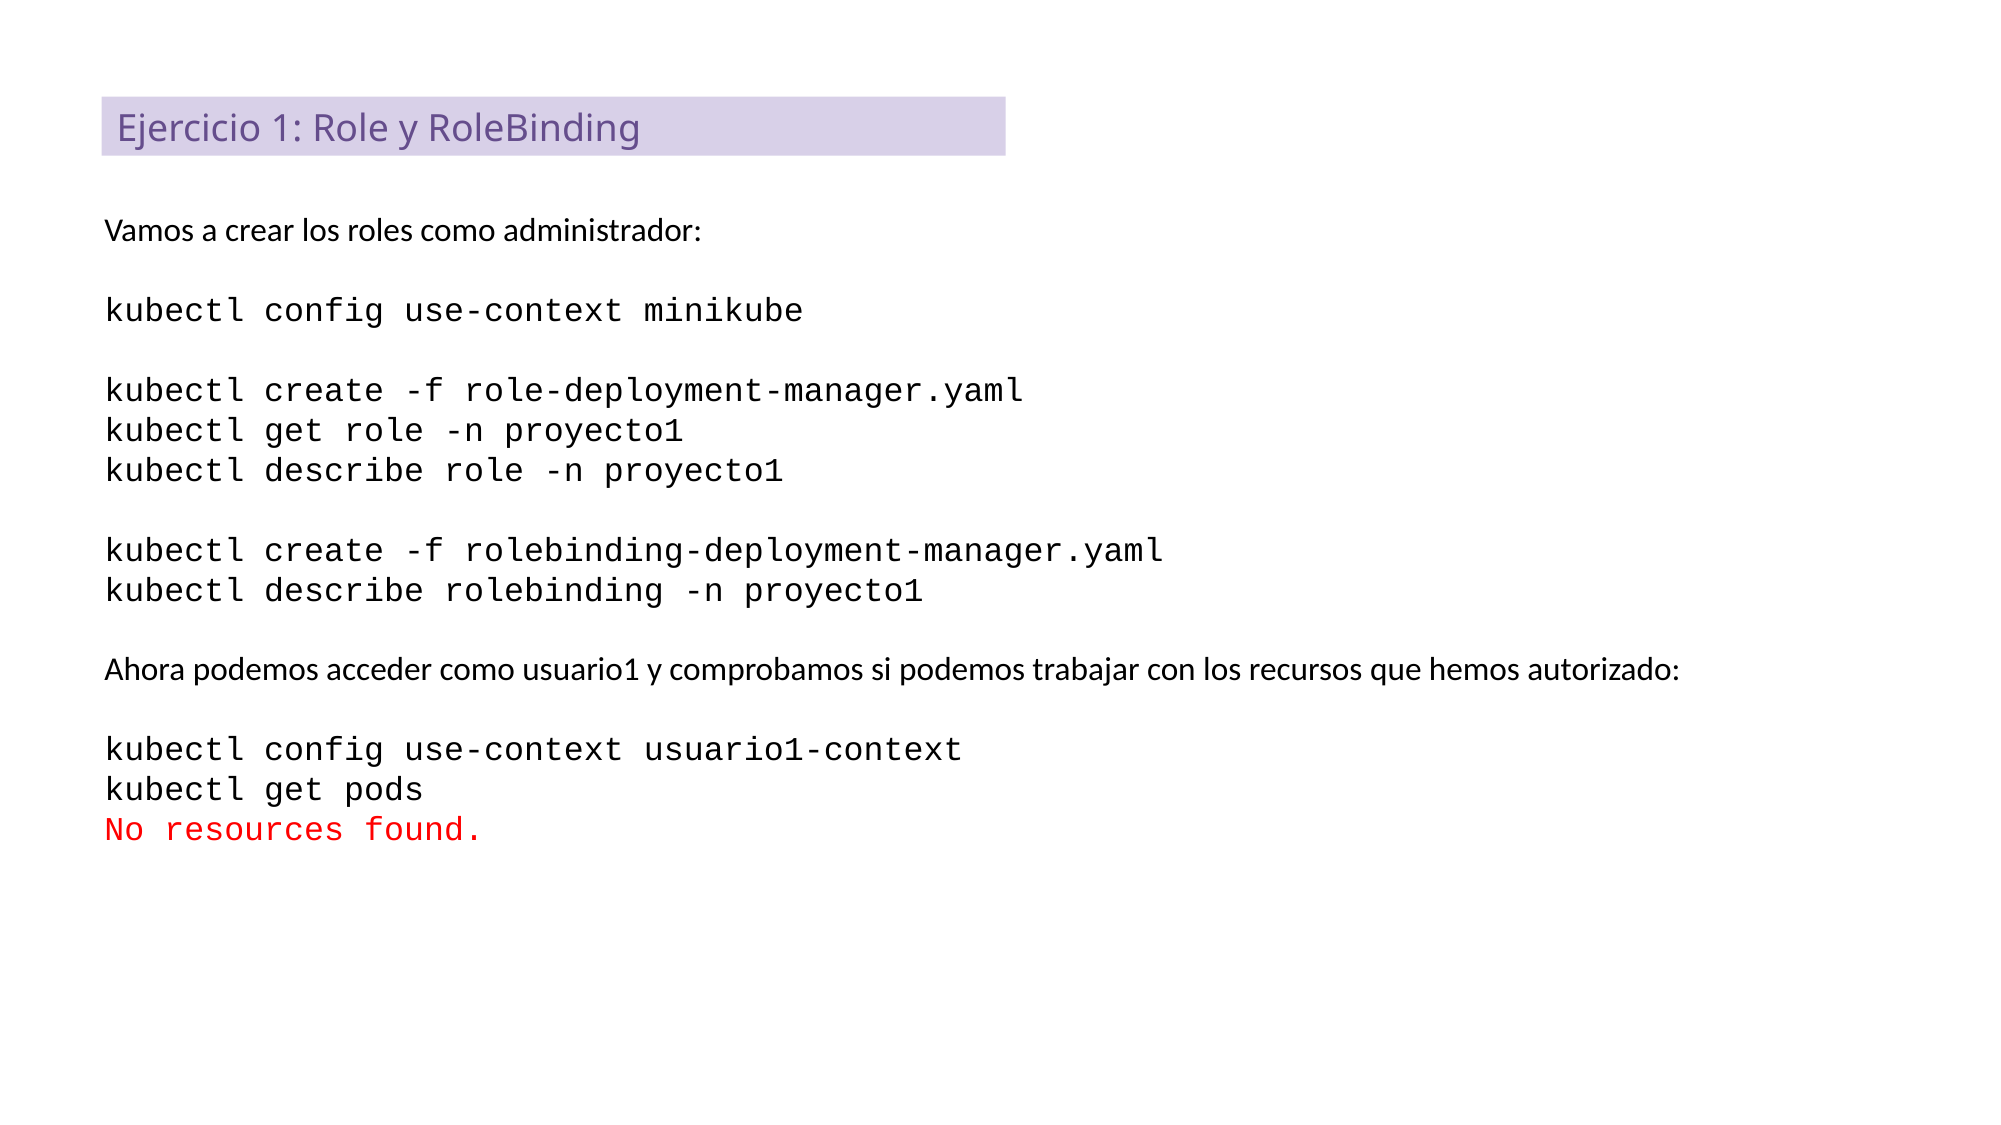

Ejercicio 1: Role y RoleBinding
Vamos a crear los roles como administrador:
kubectl config use-context minikube
kubectl create -f role-deployment-manager.yaml
kubectl get role -n proyecto1
kubectl describe role -n proyecto1
kubectl create -f rolebinding-deployment-manager.yaml
kubectl describe rolebinding -n proyecto1
Ahora podemos acceder como usuario1 y comprobamos si podemos trabajar con los recursos que hemos autorizado:
kubectl config use-context usuario1-context
kubectl get pods
No resources found.